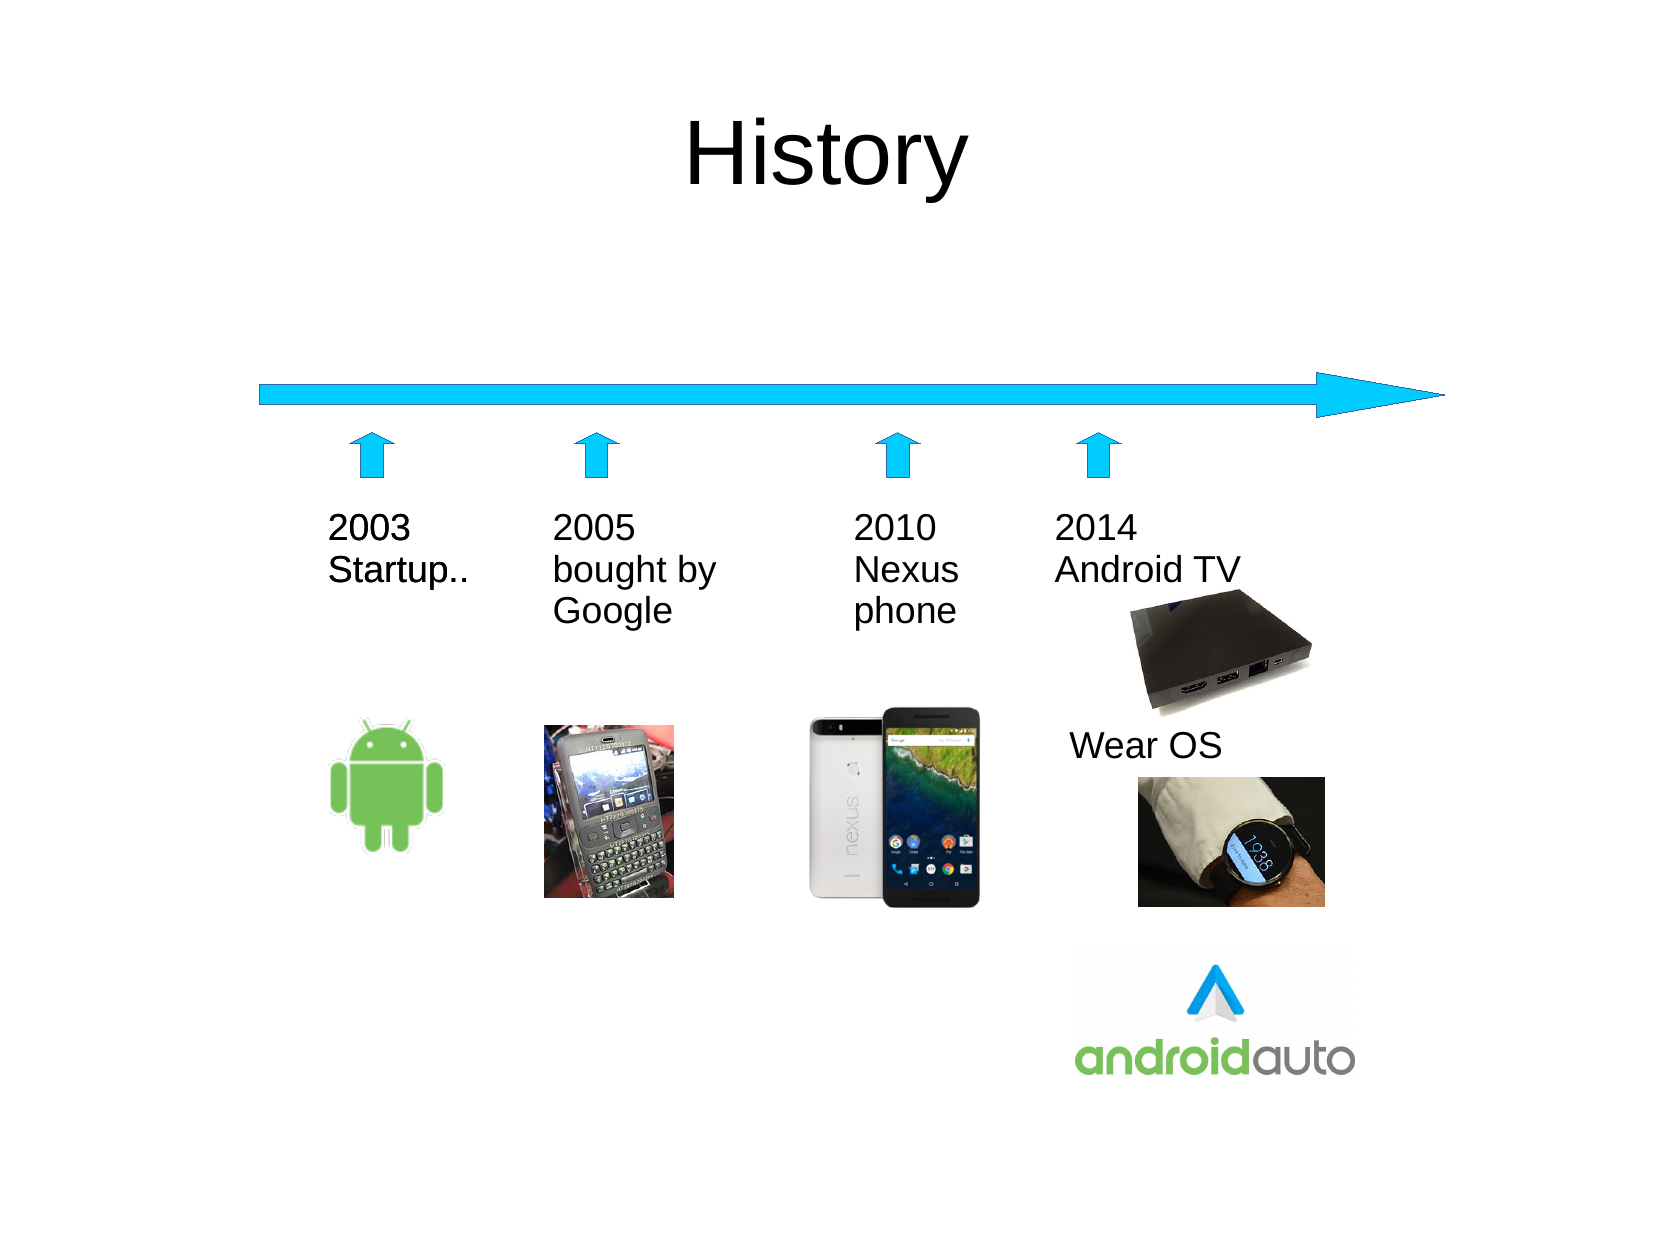

# History
2003
Startup..
2003
Startup..
2005
bought by
Google
2010
Nexus
phone
2014
Android TV
Wear OS